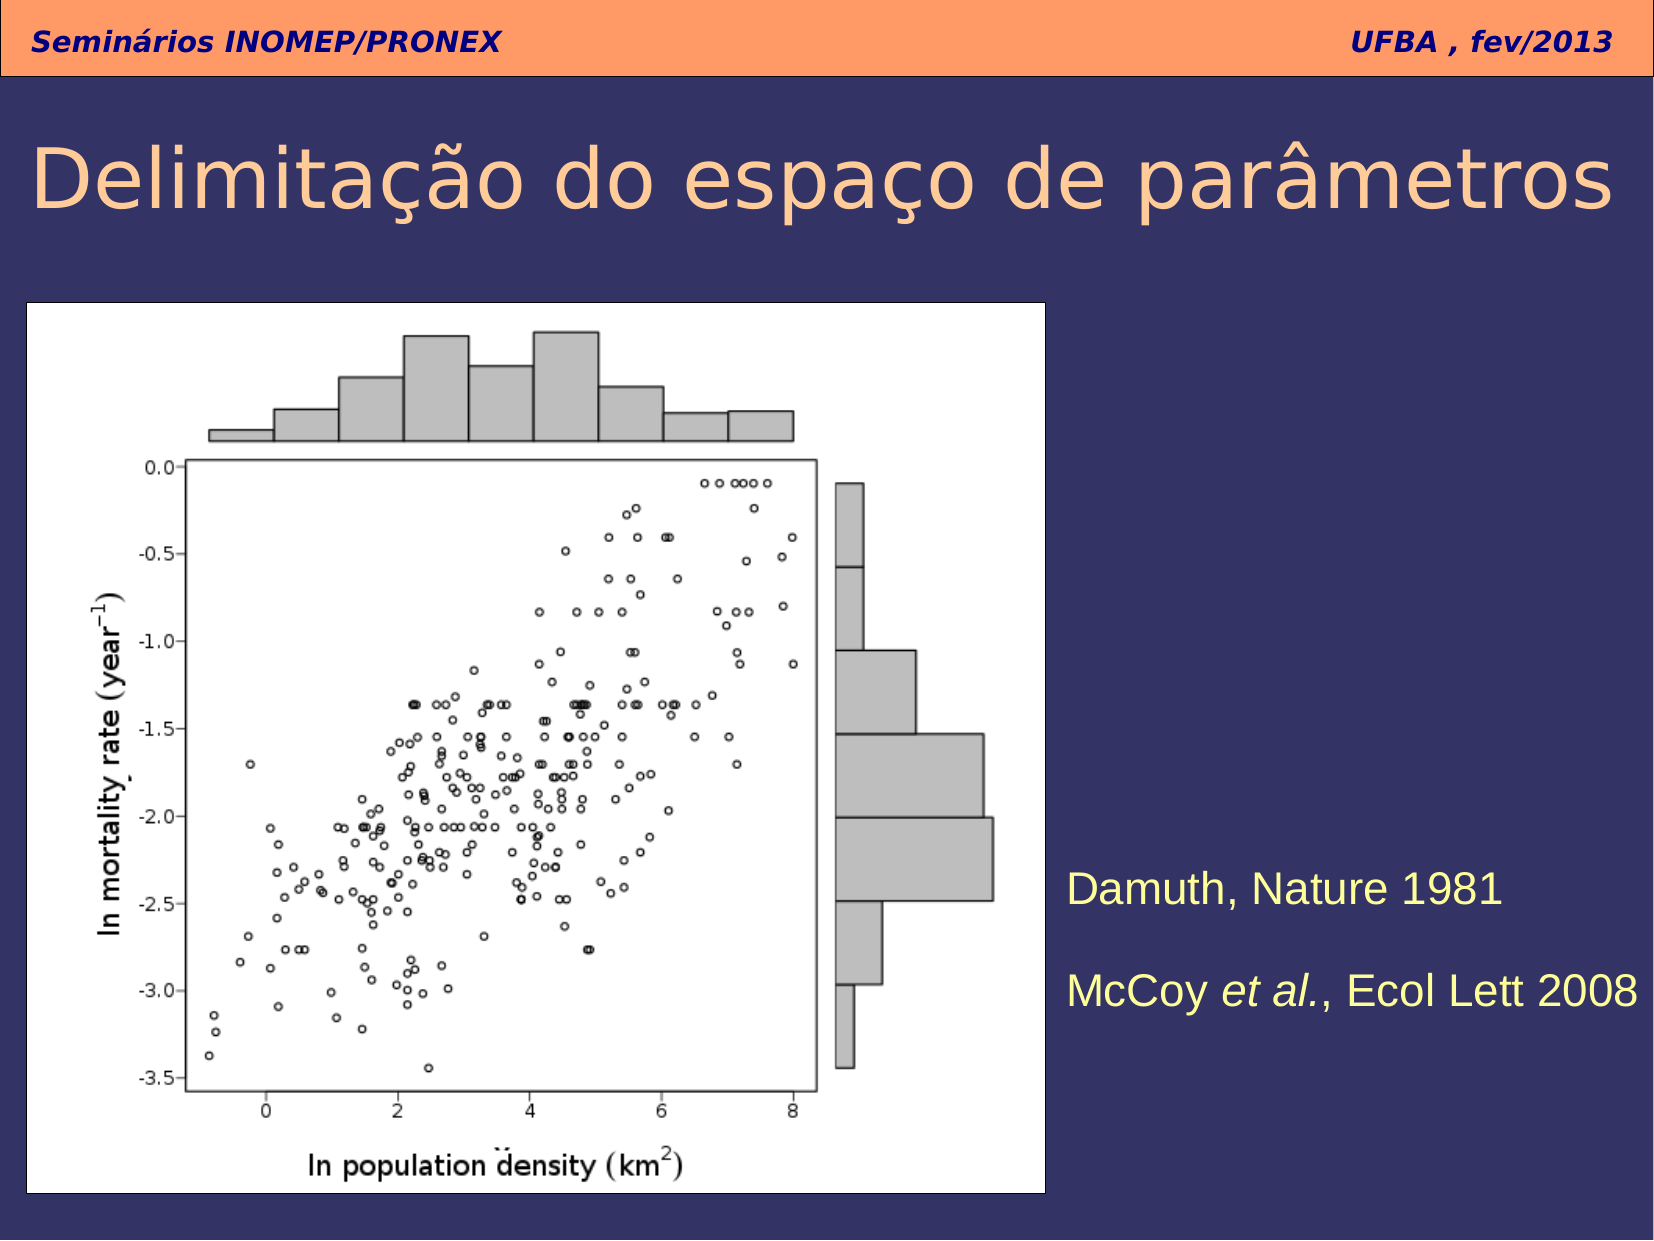

# Delimitação do espaço de parâmetros
Damuth, Nature 1981
McCoy et al., Ecol Lett 2008